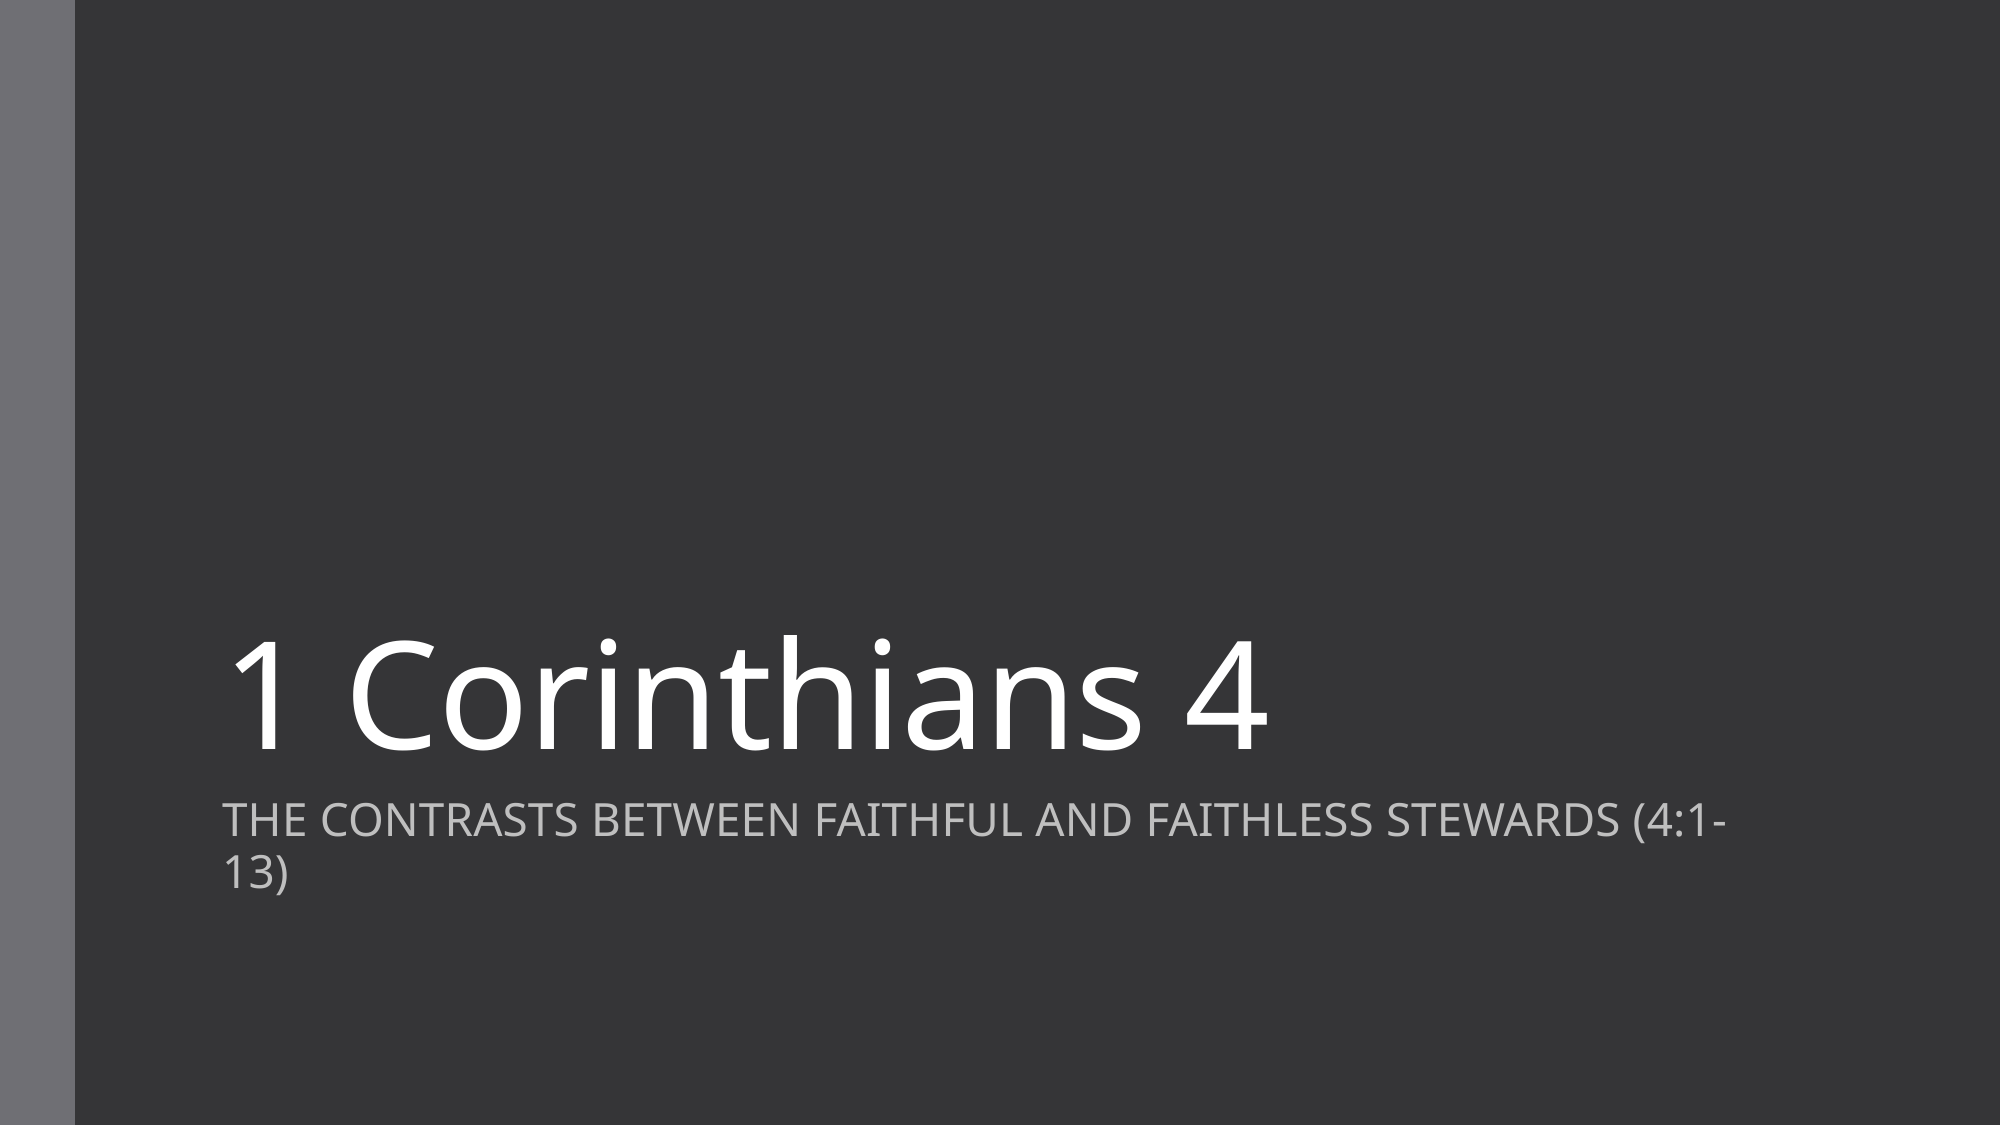

# 1 Corinthians 4
THE CONTRASTS BETWEEN FAITHFUL AND FAITHLESS STEWARDS (4:1-13)